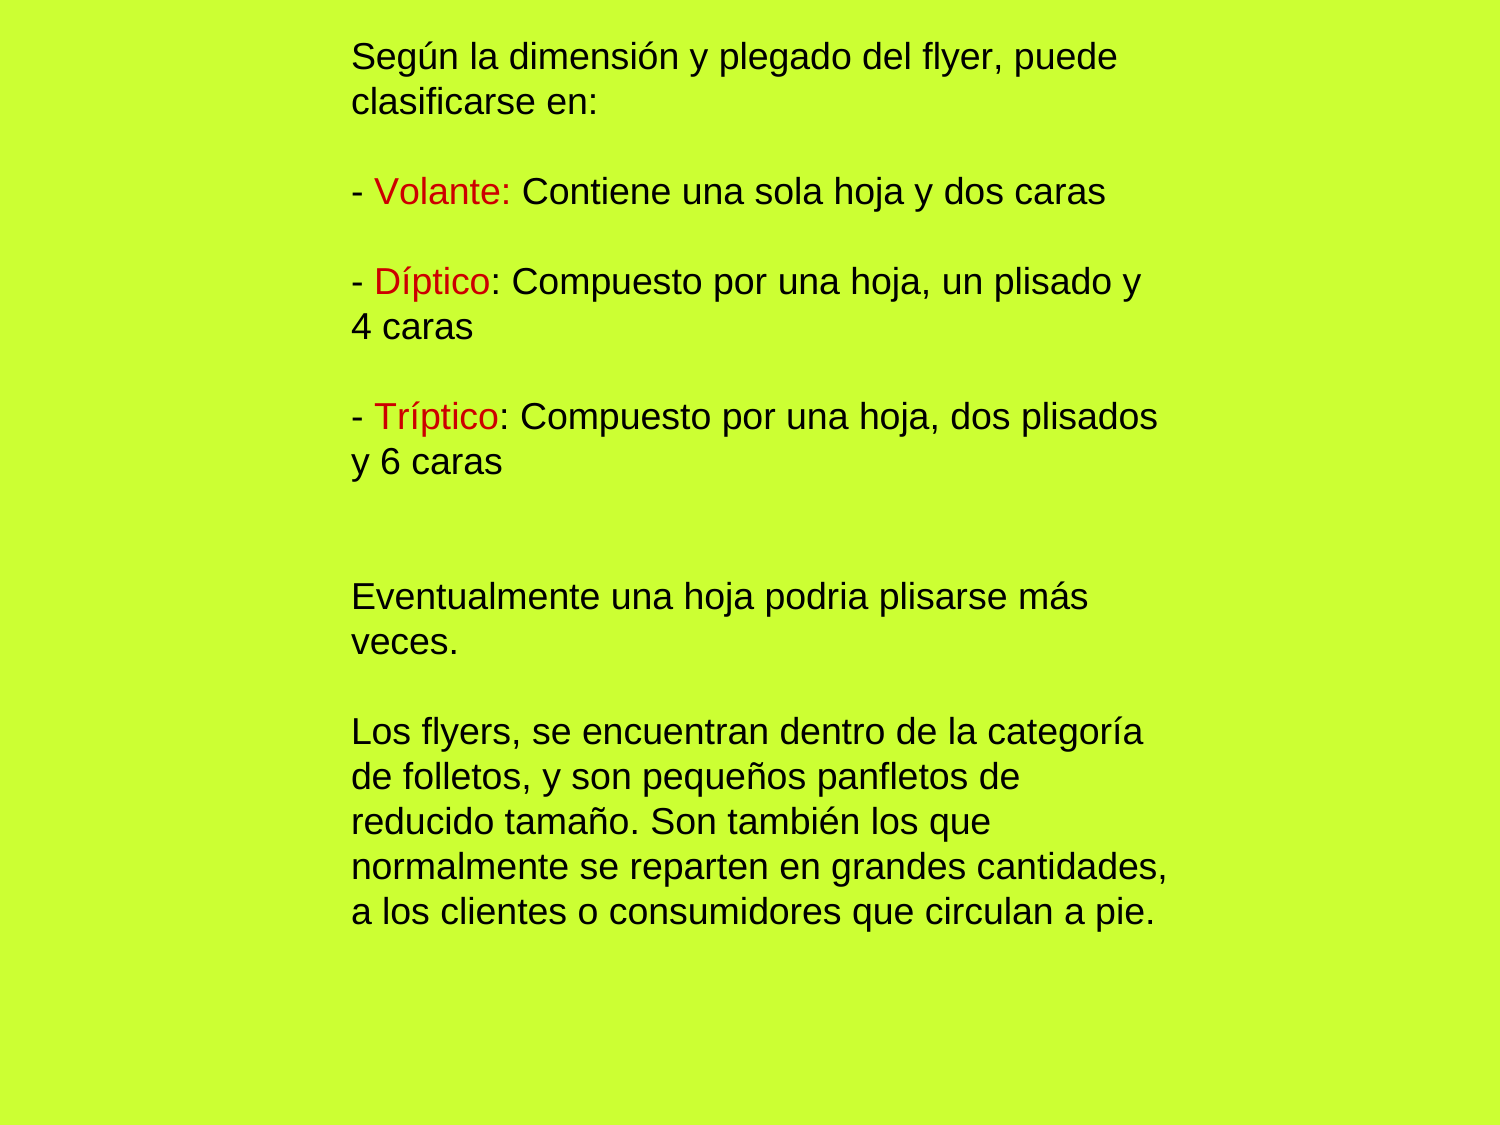

Según la dimensión y plegado del flyer, puede clasificarse en:
- Volante: Contiene una sola hoja y dos caras
- Díptico: Compuesto por una hoja, un plisado y 4 caras
- Tríptico: Compuesto por una hoja, dos plisados y 6 caras
Eventualmente una hoja podria plisarse más veces.
Los flyers, se encuentran dentro de la categoría de folletos, y son pequeños panfletos de reducido tamaño. Son también los que normalmente se reparten en grandes cantidades, a los clientes o consumidores que circulan a pie.